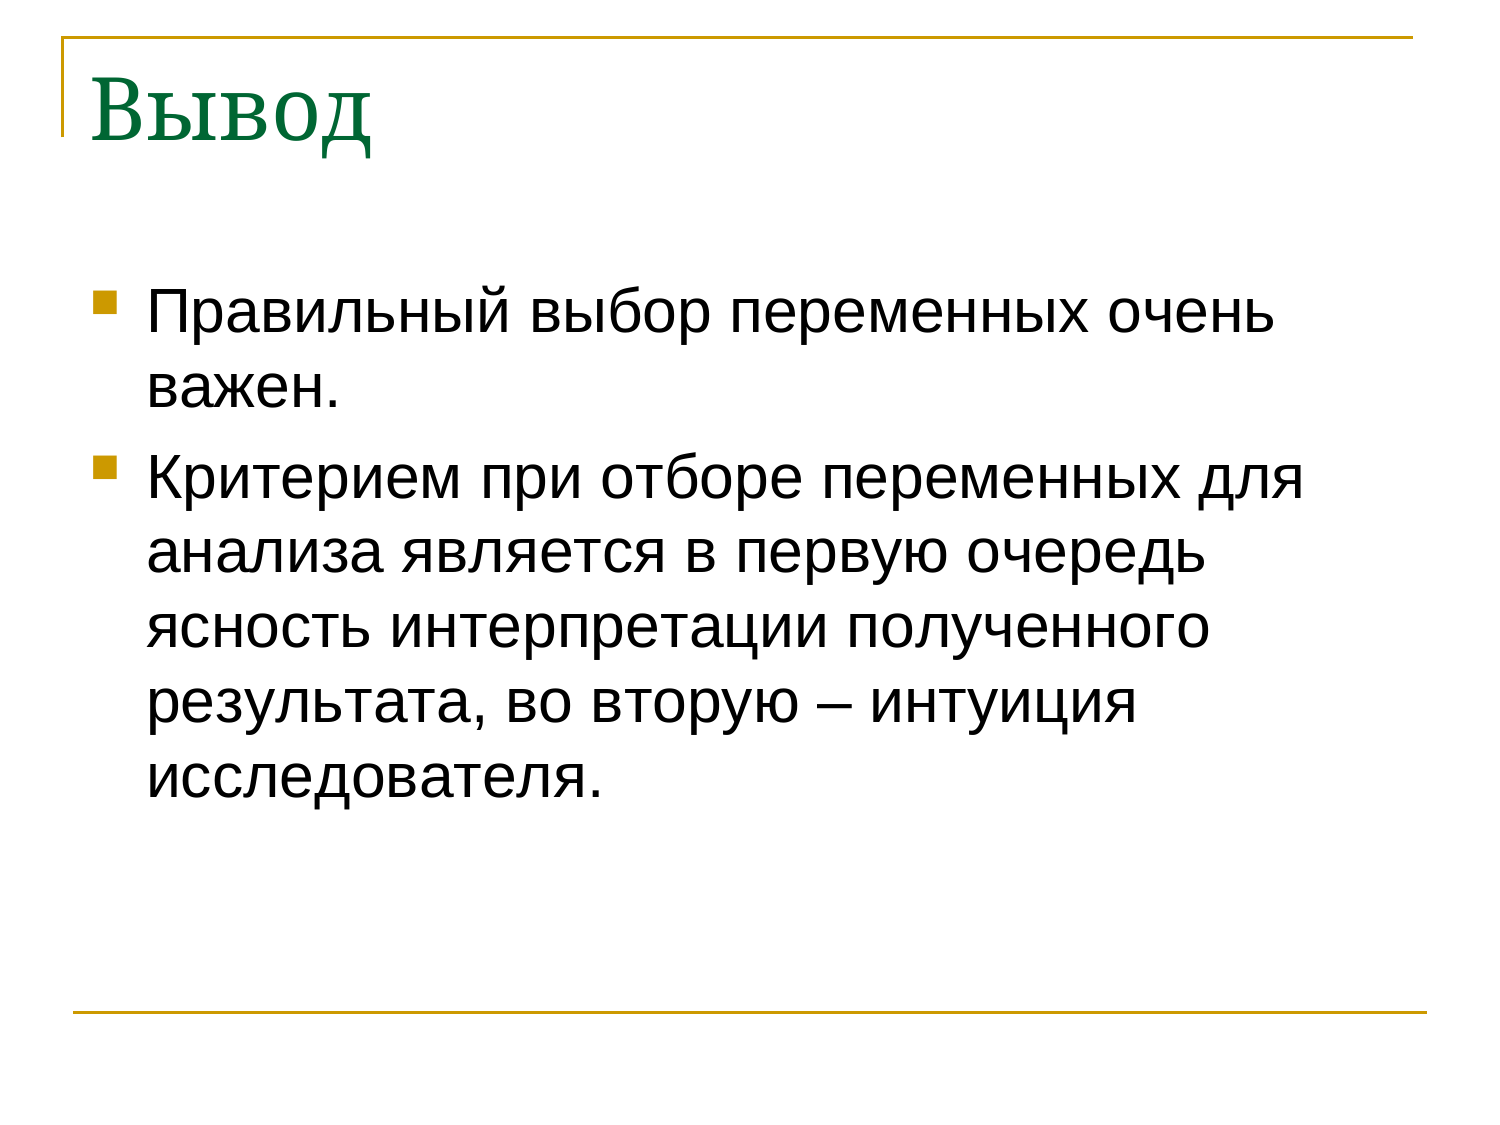

# Вывод
Правильный выбор переменных очень важен.
Критерием при отборе переменных для анализа является в первую очередь ясность интерпретации полученного результата, во вторую – интуиция исследователя.